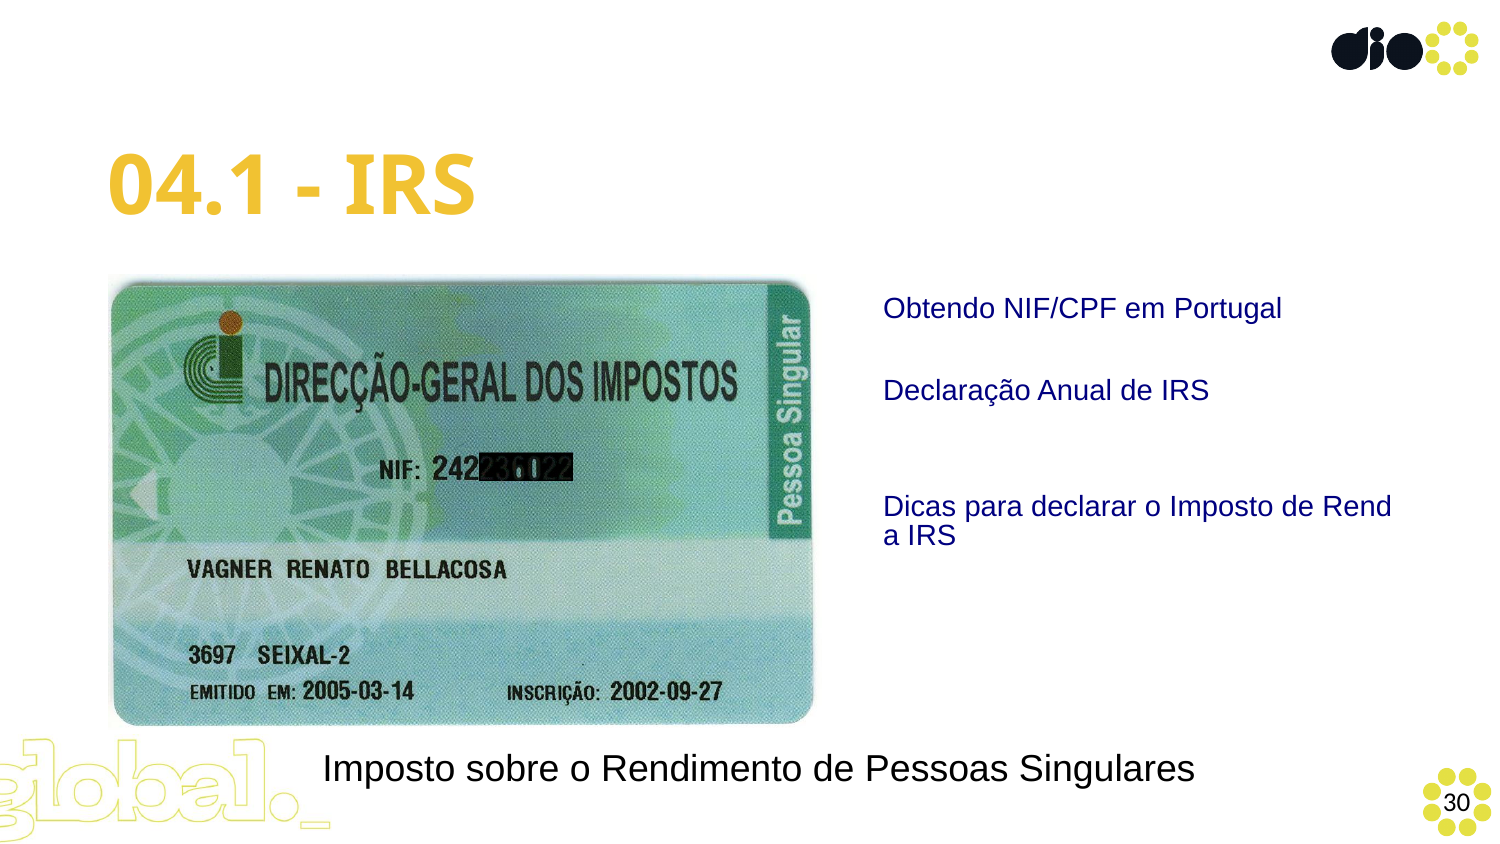

04.1 - IRS
Obtendo NIF/CPF em Portugal
Declaração Anual de IRS
Dicas para declarar o Imposto de Renda IRS
Imposto sobre o Rendimento de Pessoas Singulares